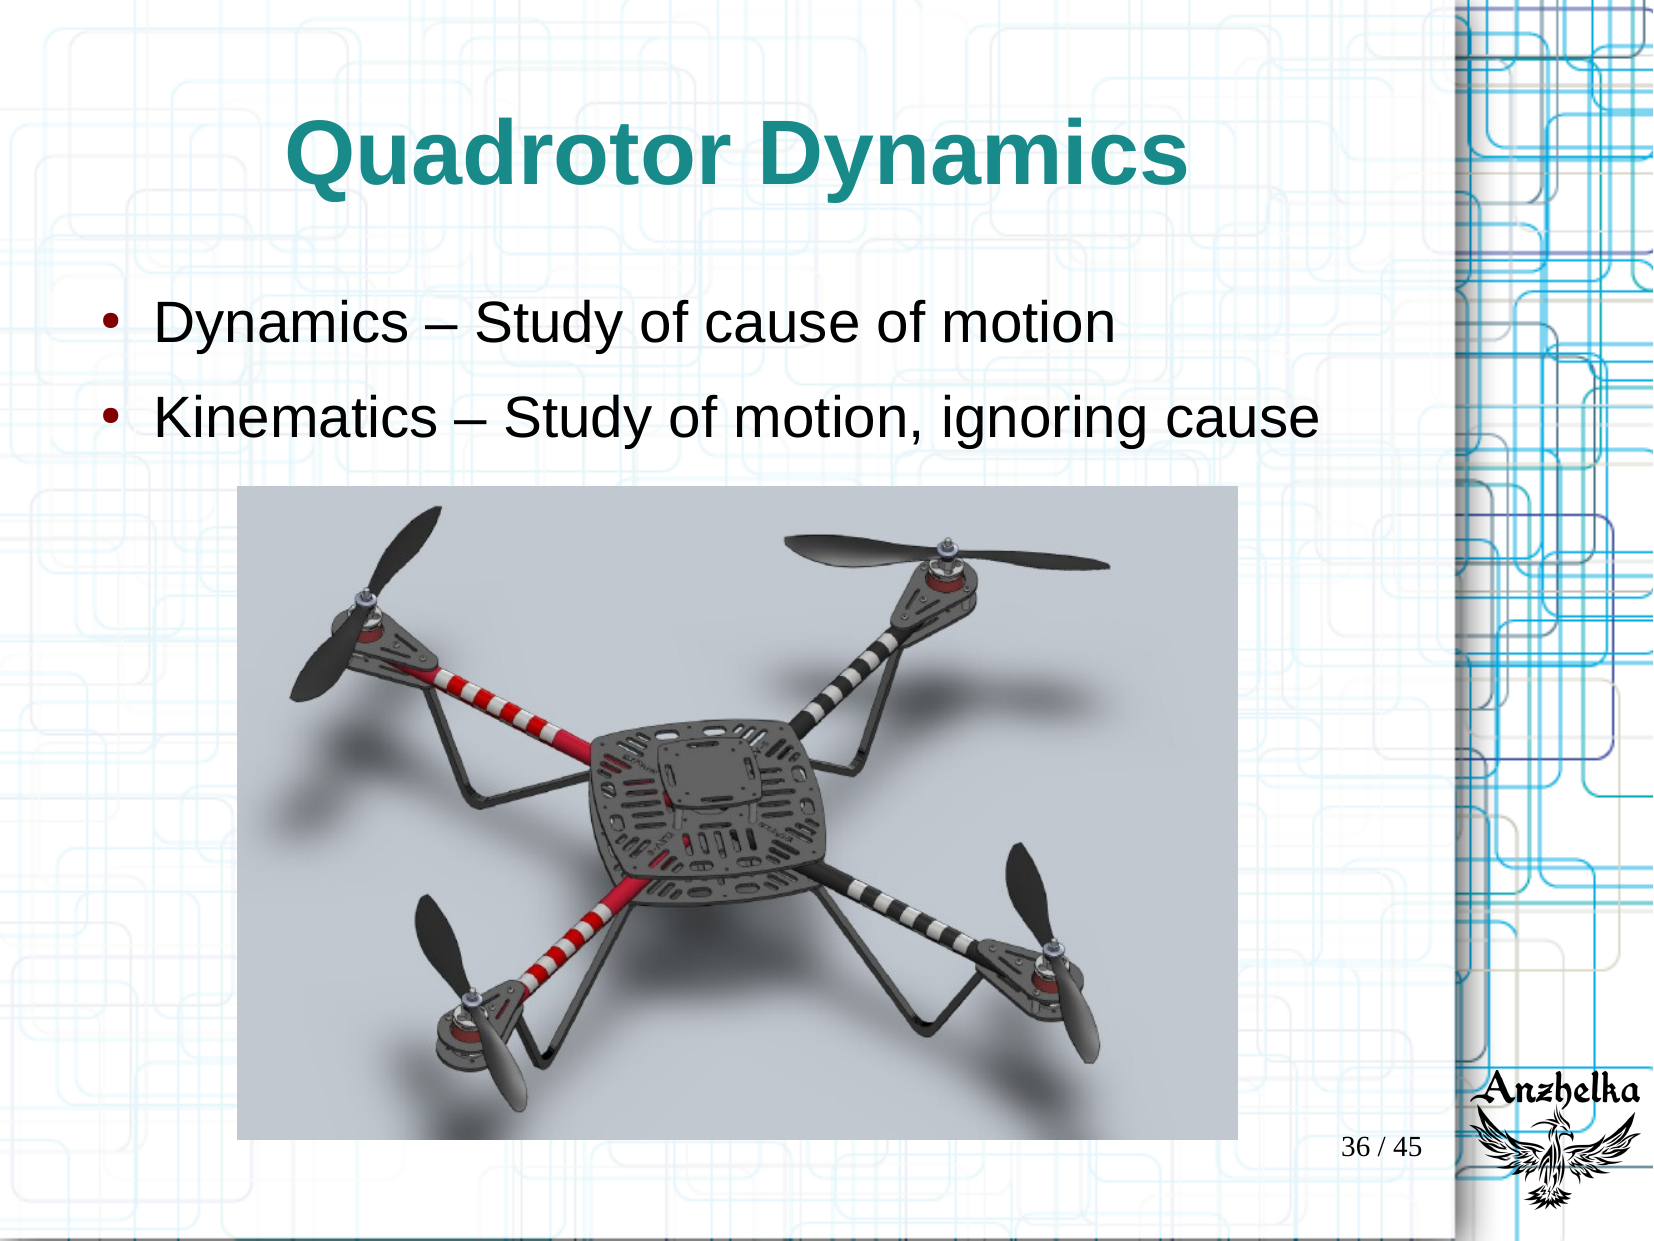

# Quadrotor Dynamics
Dynamics – Study of cause of motion
Kinematics – Study of motion, ignoring cause
36